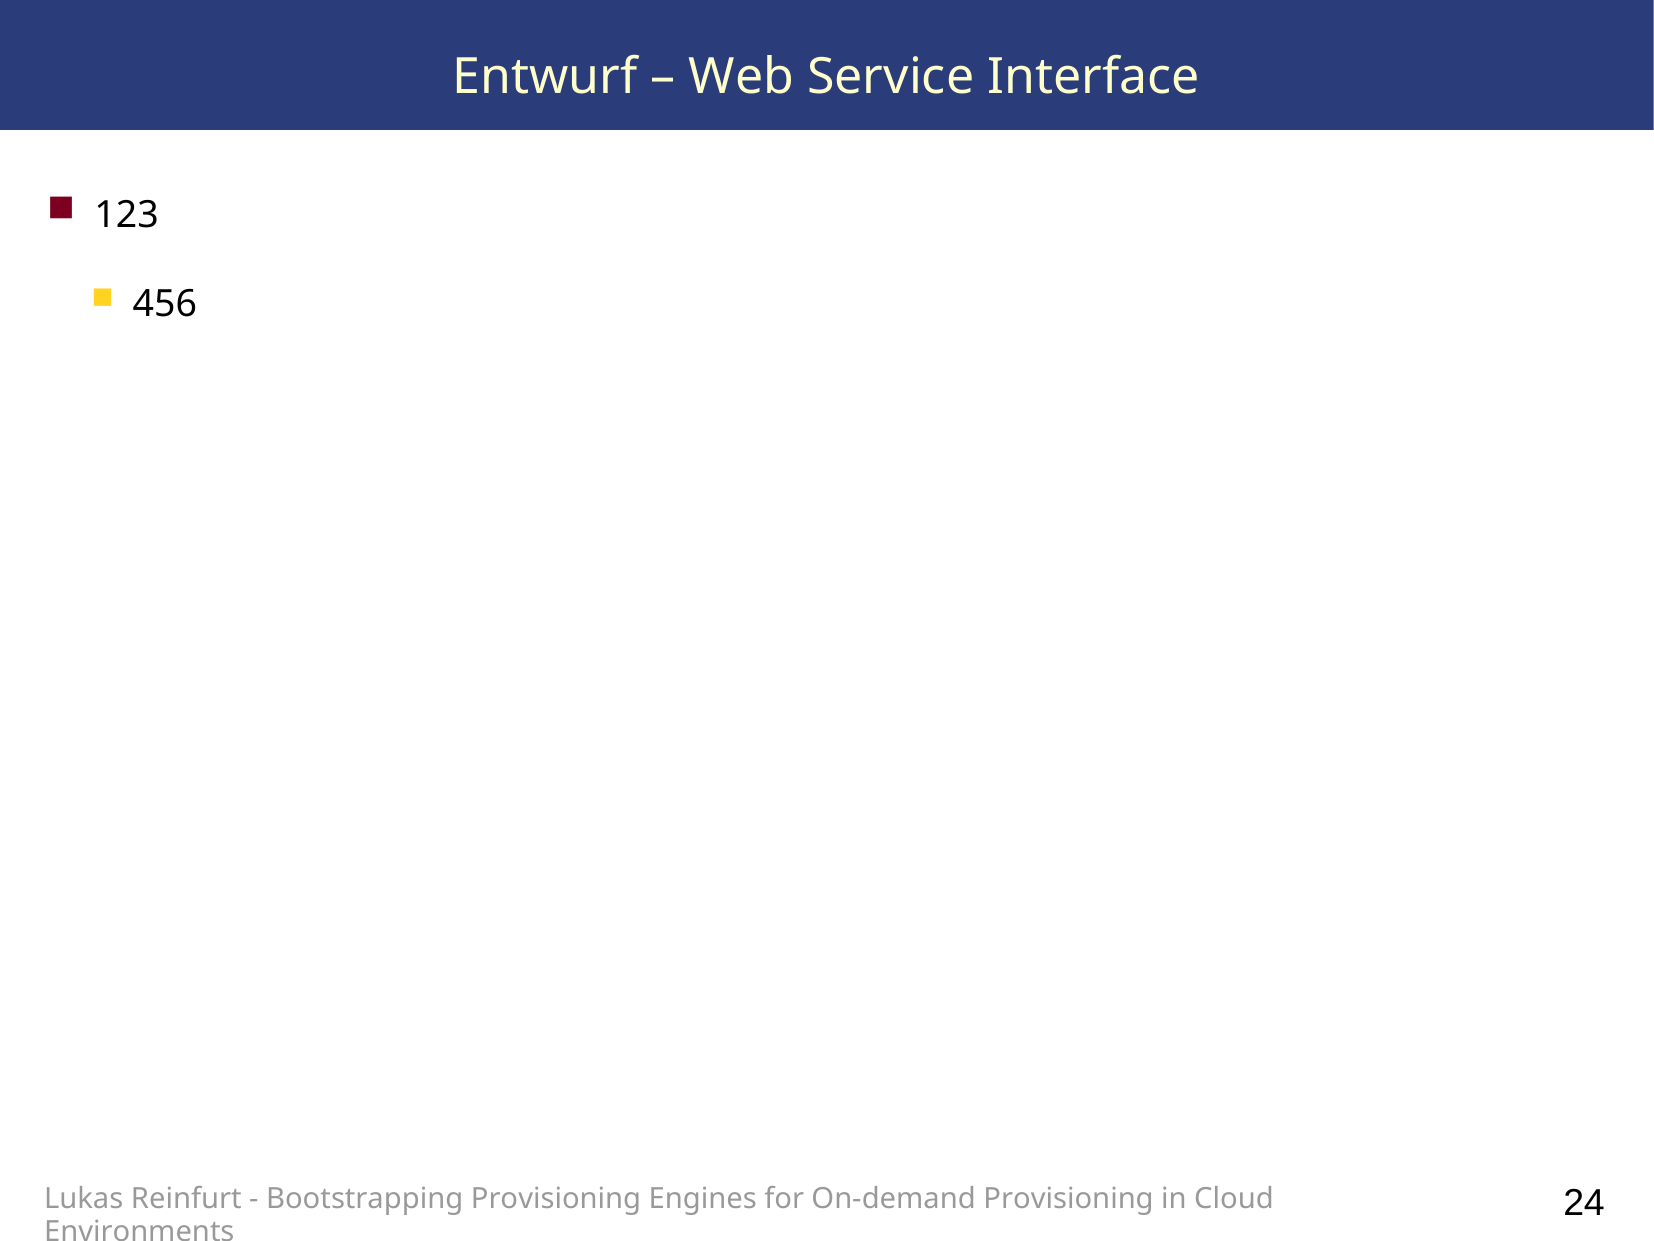

# Entwurf – Web Service Interface
123
456